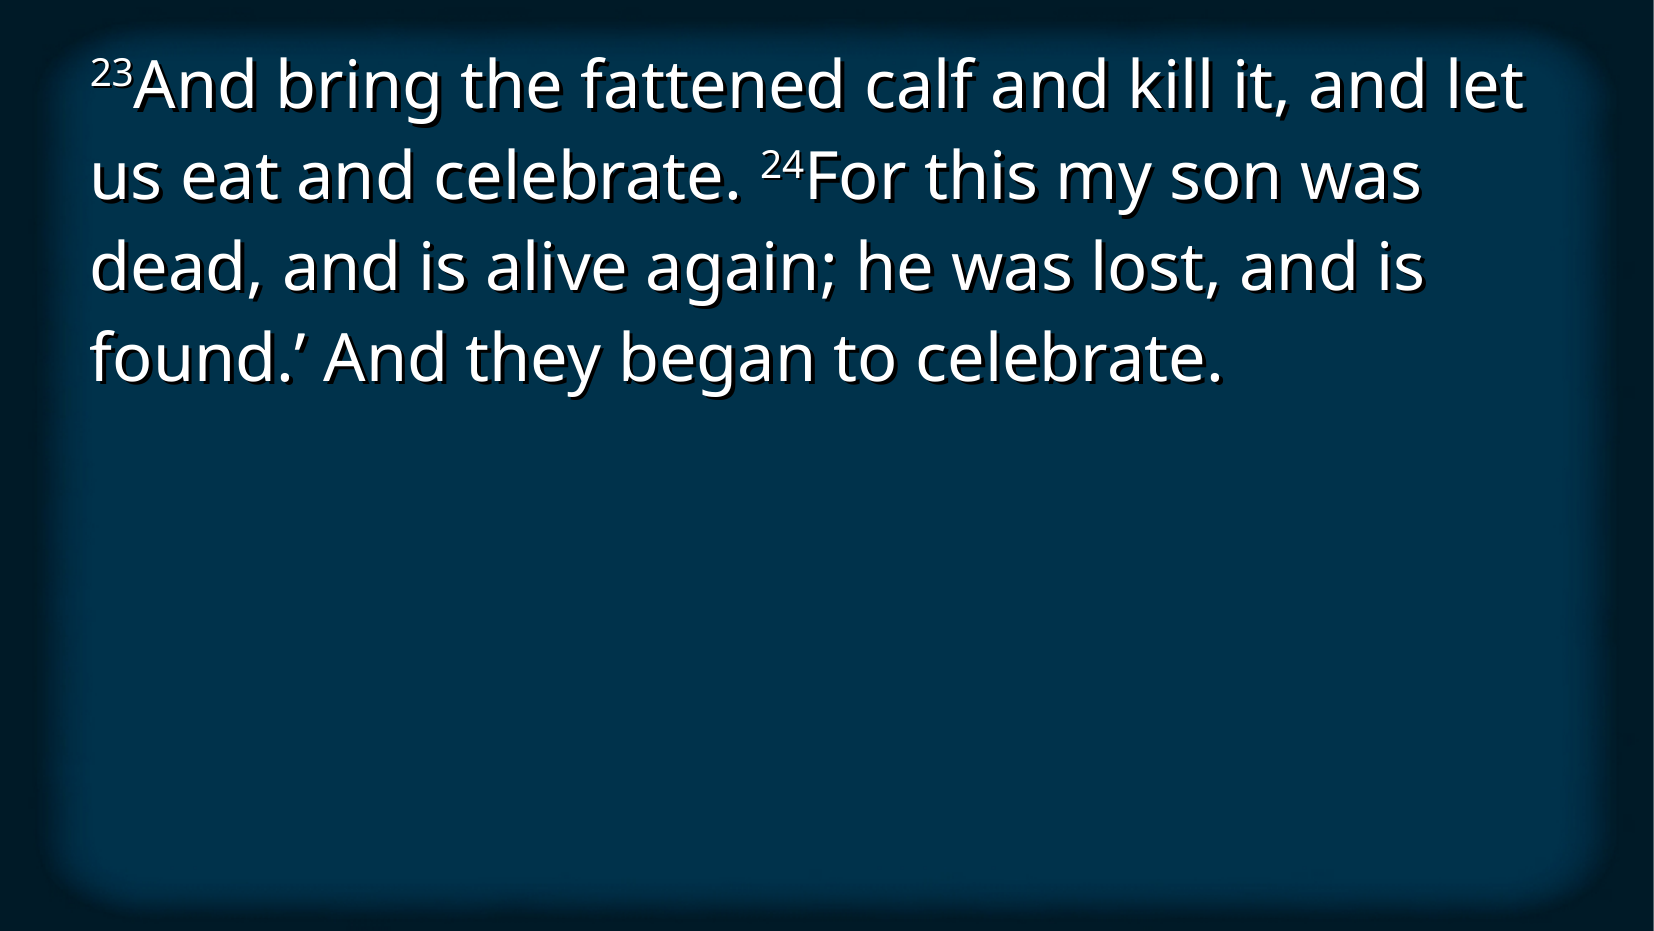

23And bring the fattened calf and kill it, and let us eat and celebrate. 24For this my son was dead, and is alive again; he was lost, and is found.’ And they began to celebrate.